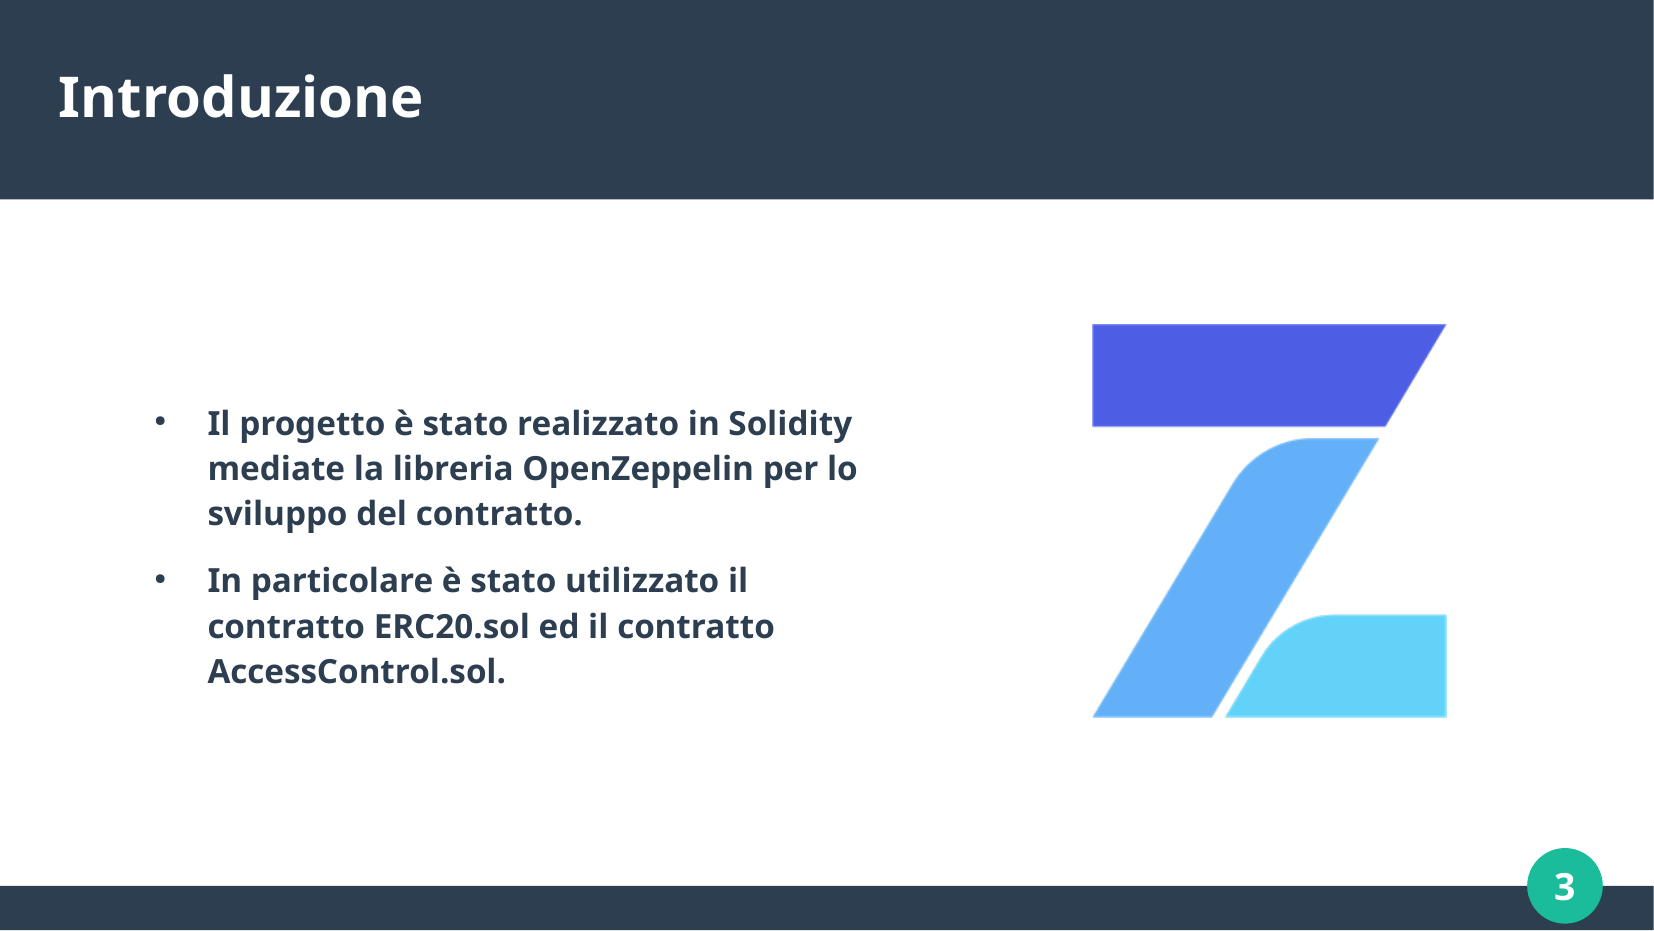

# Introduzione
Il progetto è stato realizzato in Solidity mediate la libreria OpenZeppelin per lo sviluppo del contratto.
In particolare è stato utilizzato il contratto ERC20.sol ed il contratto AccessControl.sol.